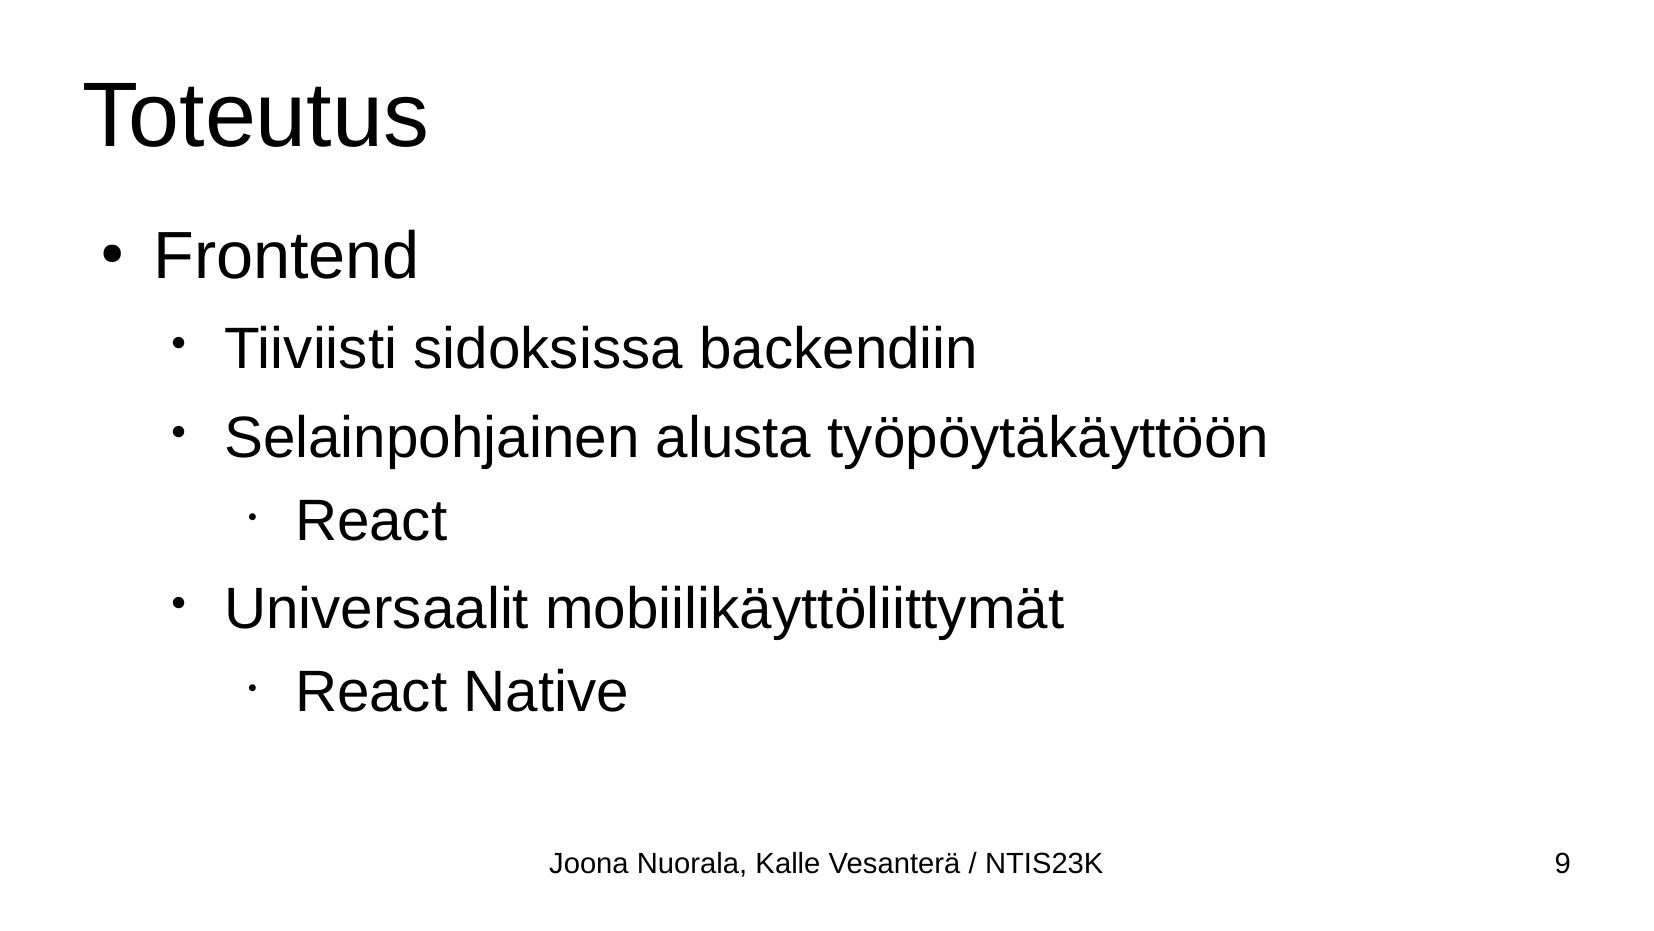

# Toteutus
Frontend
Tiiviisti sidoksissa backendiin
Selainpohjainen alusta työpöytäkäyttöön
React
Universaalit mobiilikäyttöliittymät
React Native
Joona Nuorala, Kalle Vesanterä / NTIS23K
9